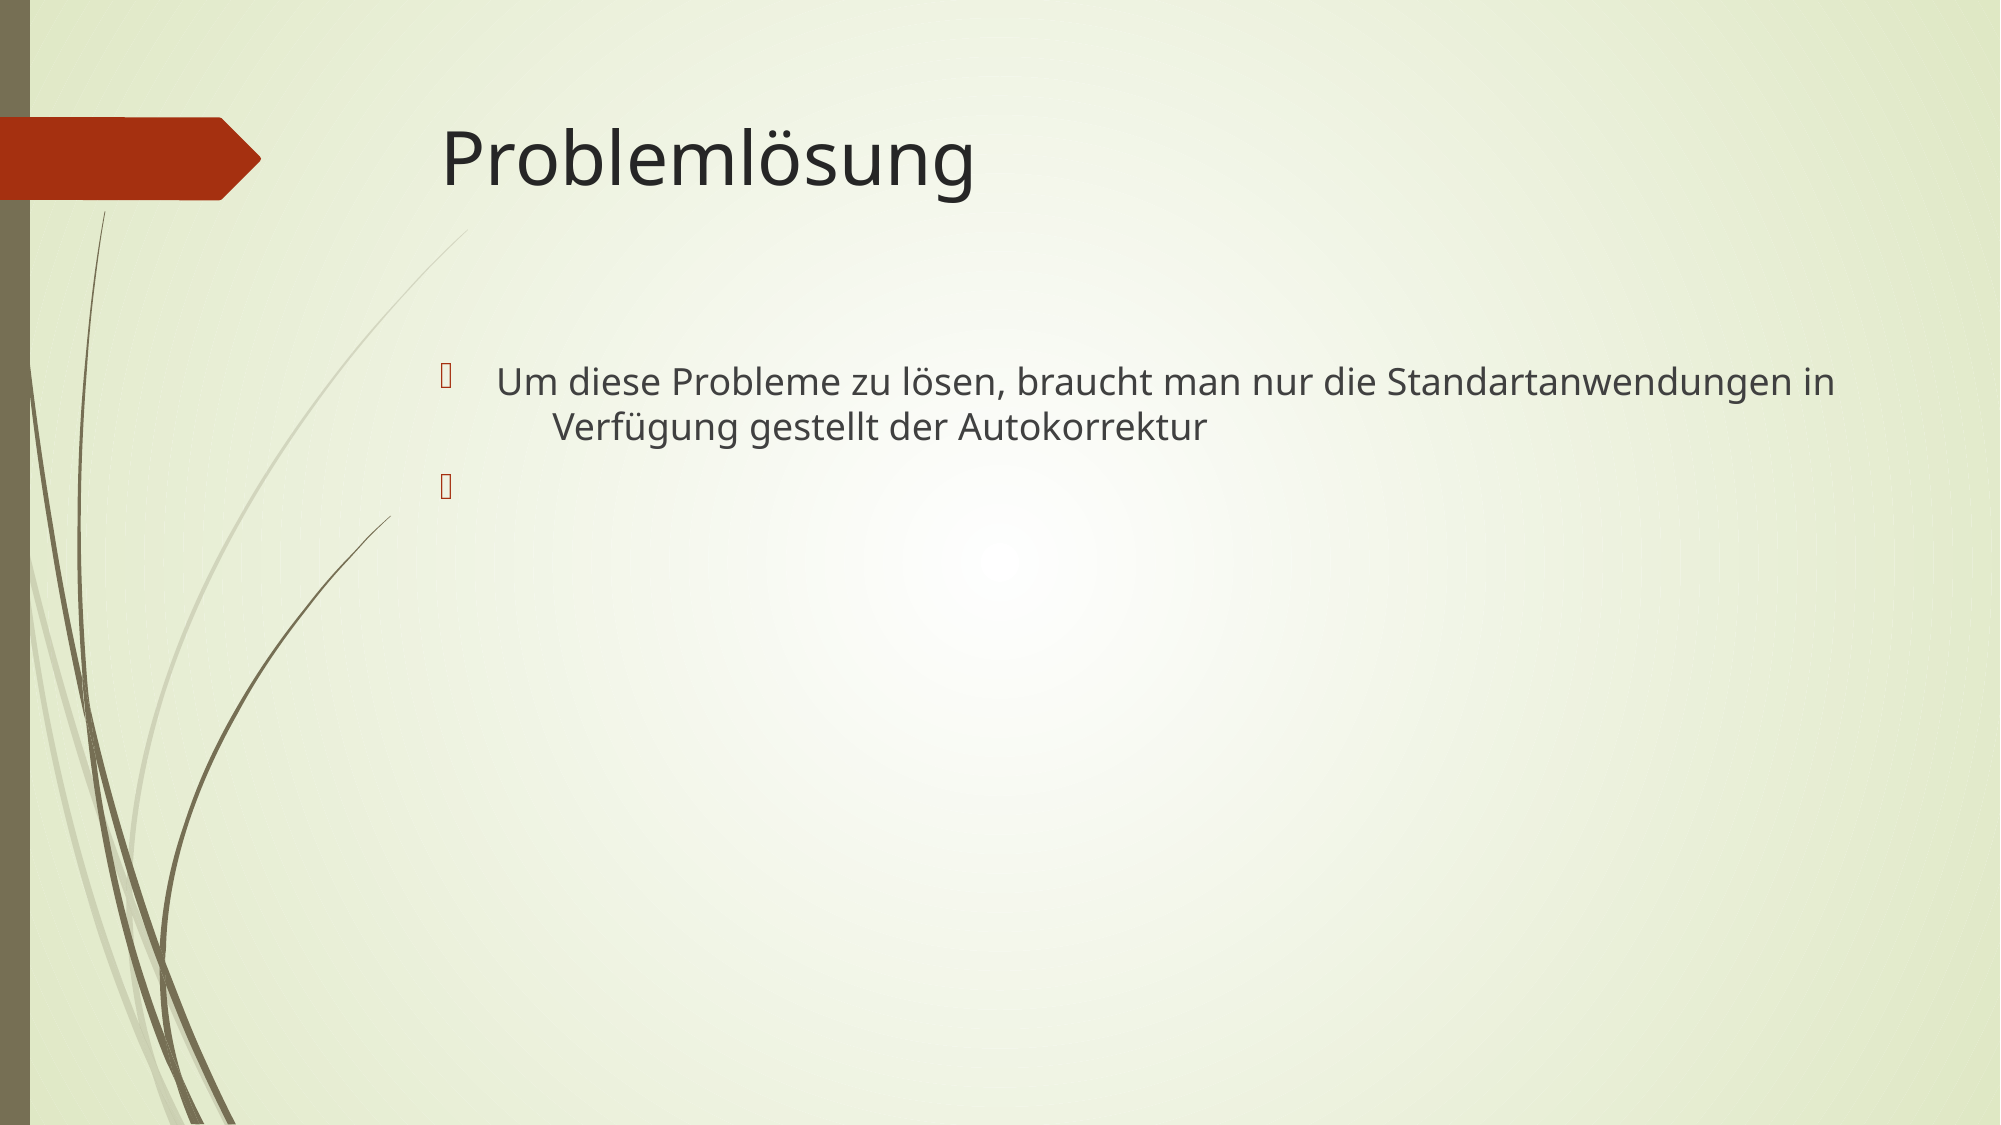

# Problemlösung
Um diese Probleme zu lösen, braucht man nur die Standartanwendungen in Verfügung gestellt der Autokorrektur